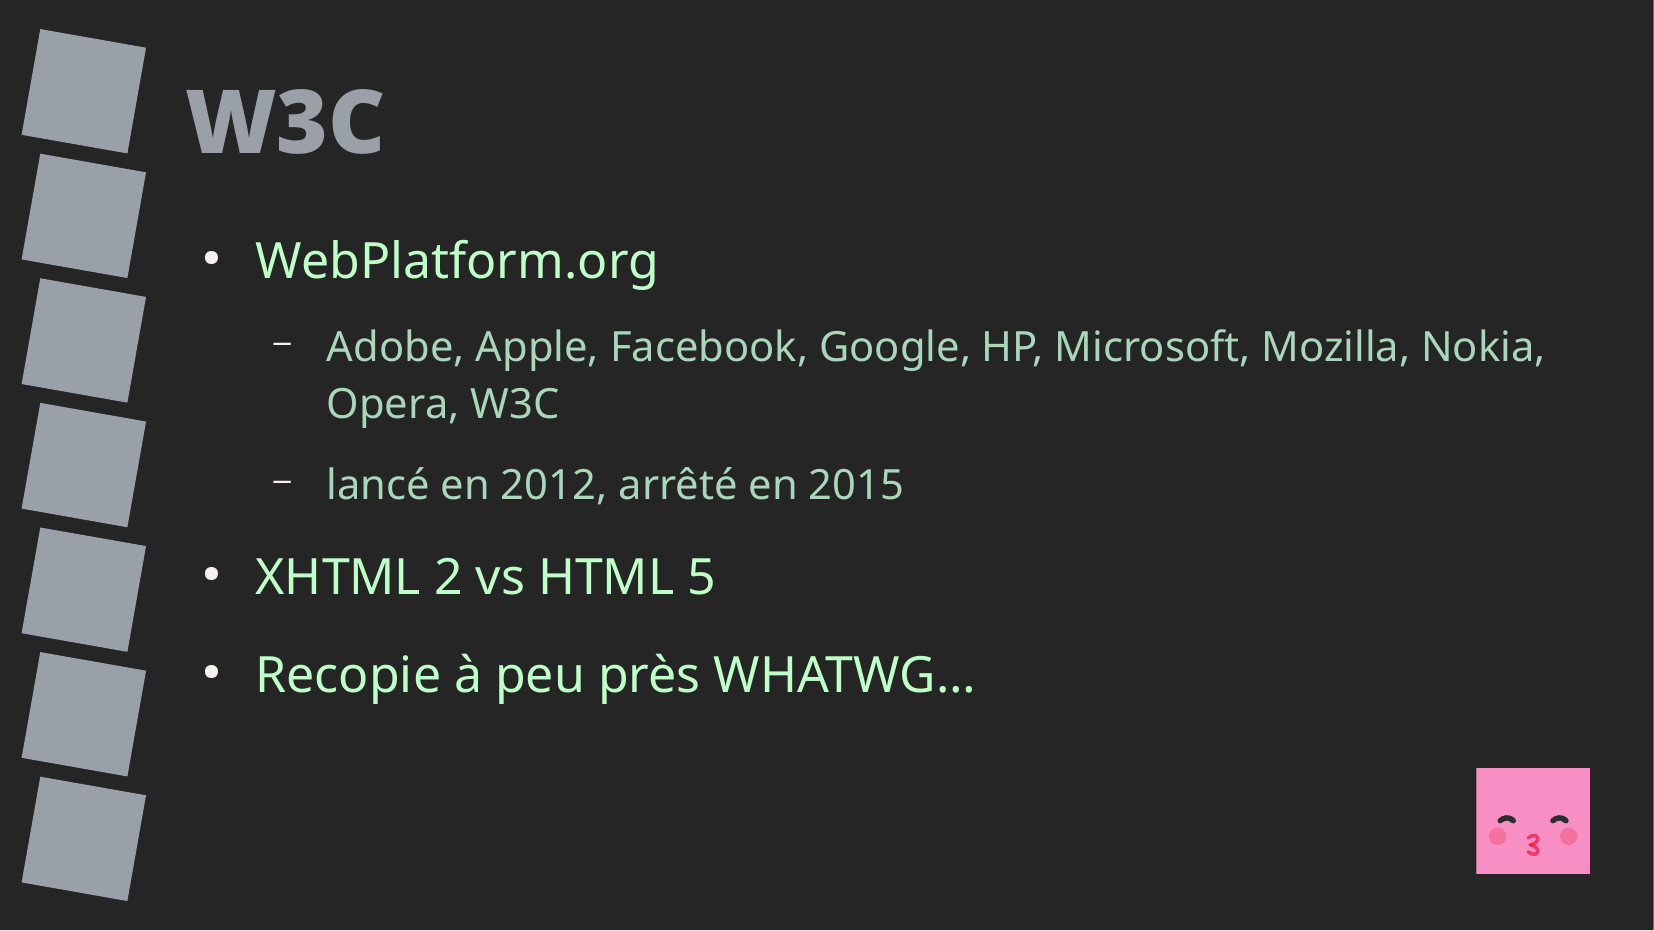

# W3C
WebPlatform.org
Adobe, Apple, Facebook, Google, HP, Microsoft, Mozilla, Nokia, Opera, W3C
lancé en 2012, arrêté en 2015
XHTML 2 vs HTML 5
Recopie à peu près WHATWG…